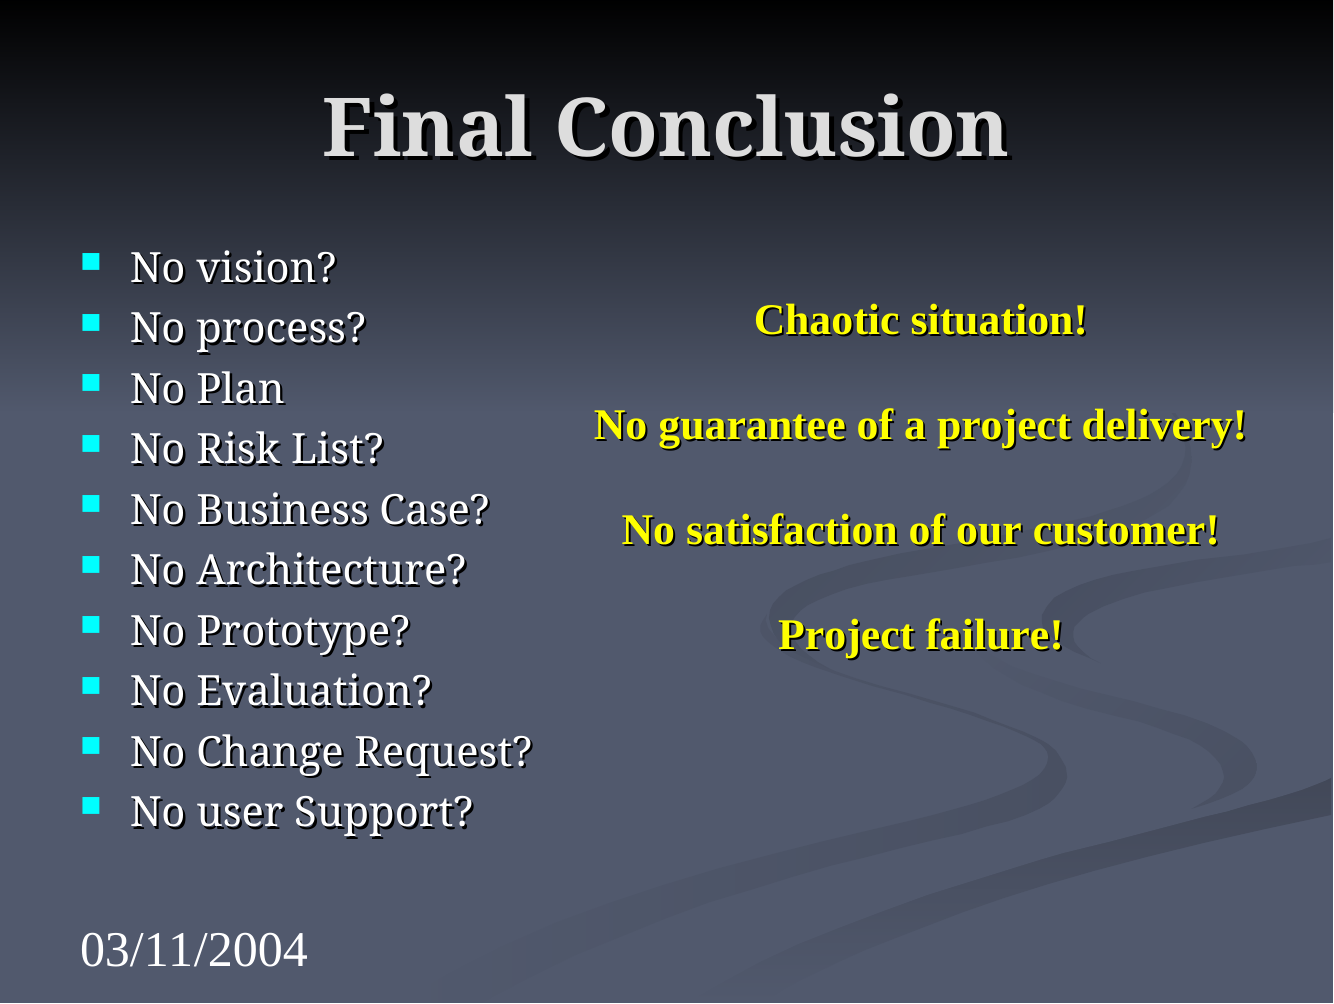

# Final Conclusion
No vision?
No process?
No Plan
No Risk List?
No Business Case?
No Architecture?
No Prototype?
No Evaluation?
No Change Request?
No user Support?
Chaotic situation!
No guarantee of a project delivery!
No satisfaction of our customer!
Project failure!
03/11/2004